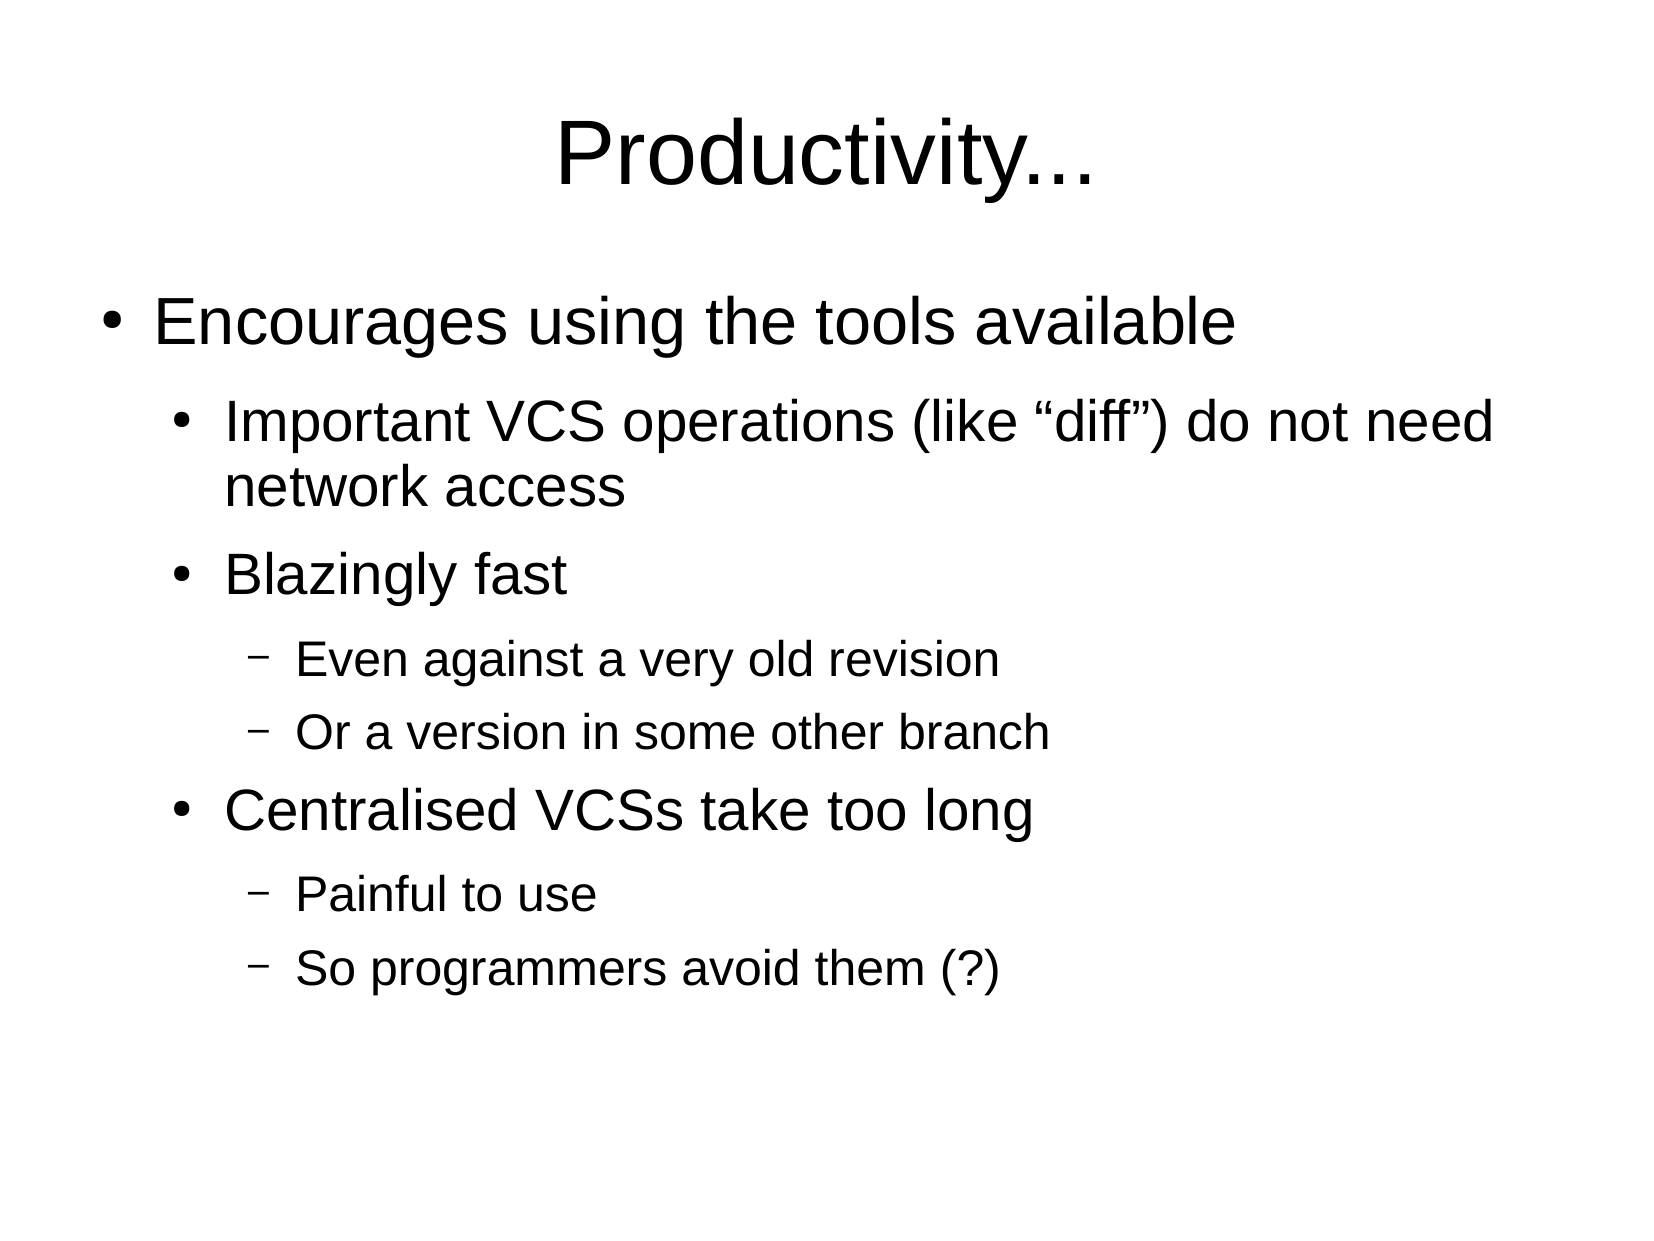

# Productivity...
Encourages using the tools available
Important VCS operations (like “diff”) do not need network access
Blazingly fast
Even against a very old revision
Or a version in some other branch
Centralised VCSs take too long
Painful to use
So programmers avoid them (?)